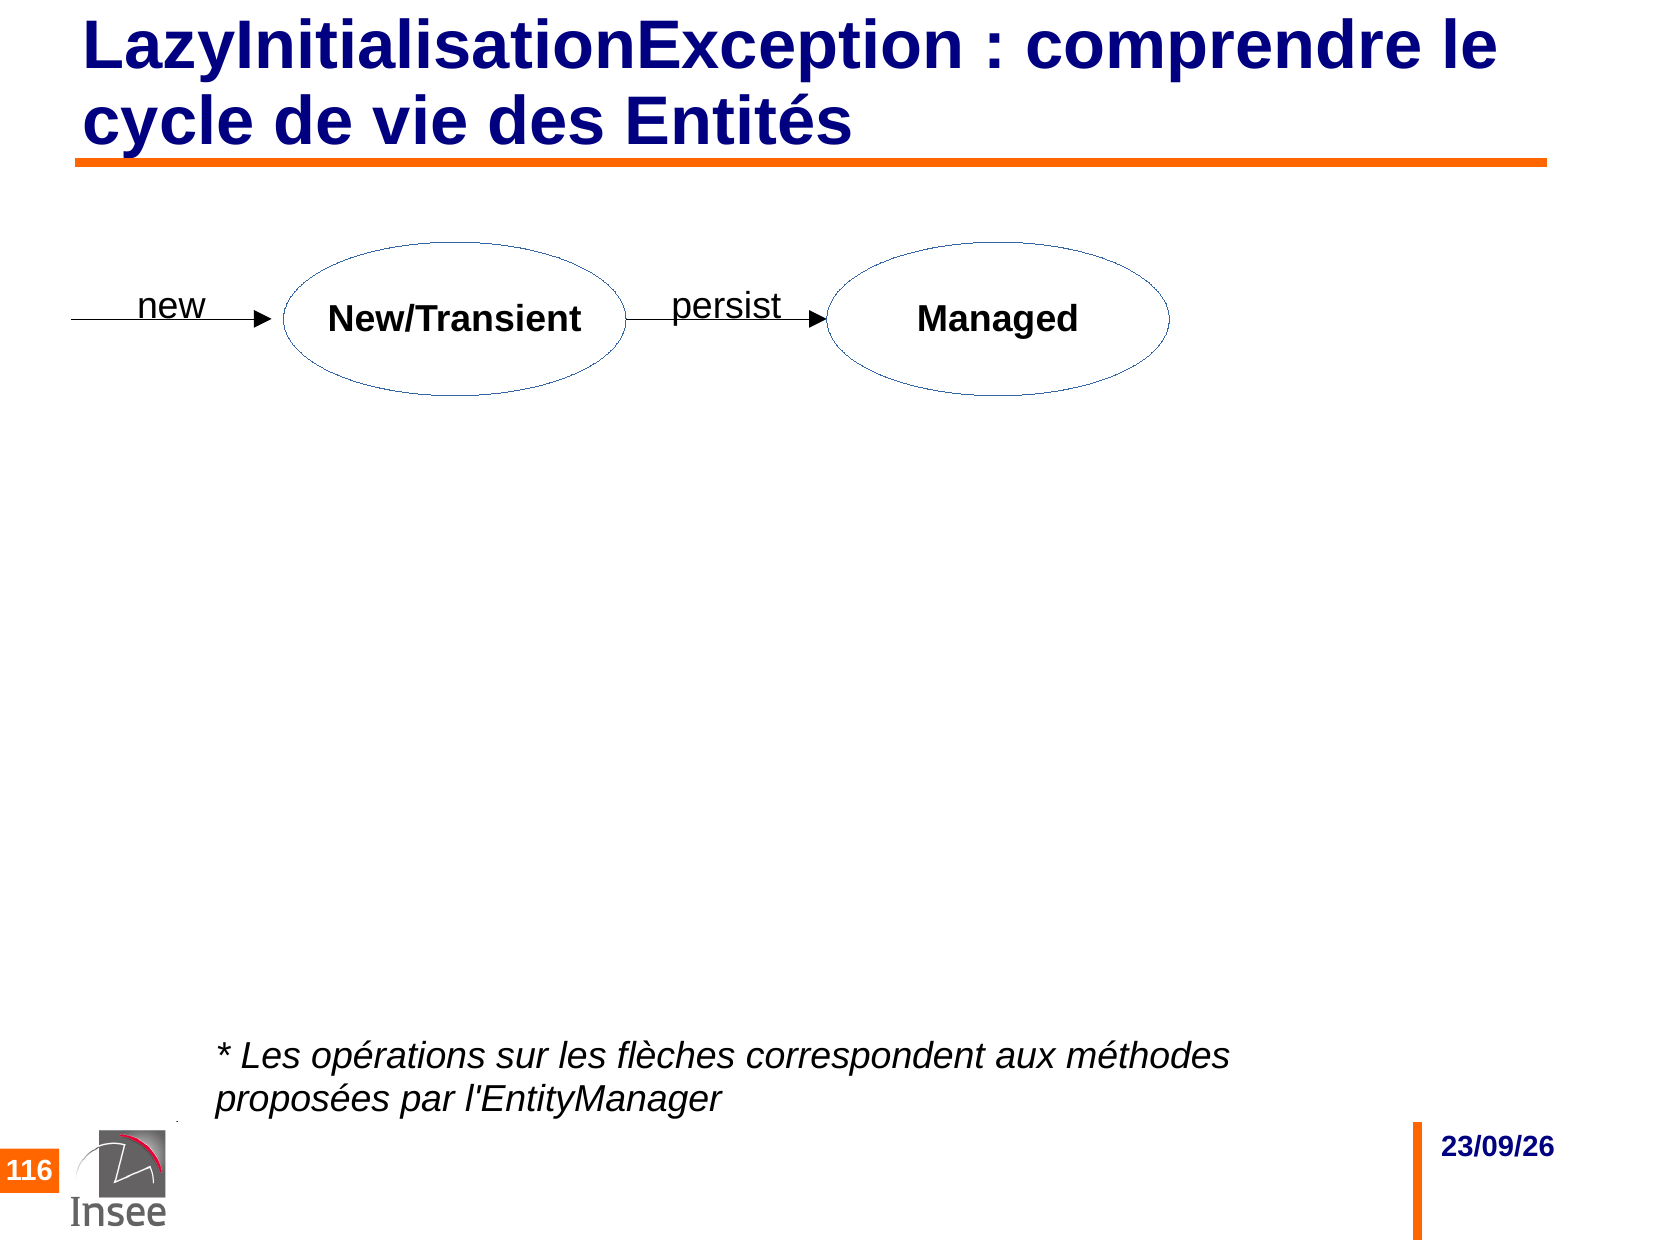

# LazyInitialisationException : comprendre le cycle de vie des Entités
New/Transient
Managed
new
persist
* Les opérations sur les flèches correspondent aux méthodes proposées par l'EntityManager
116